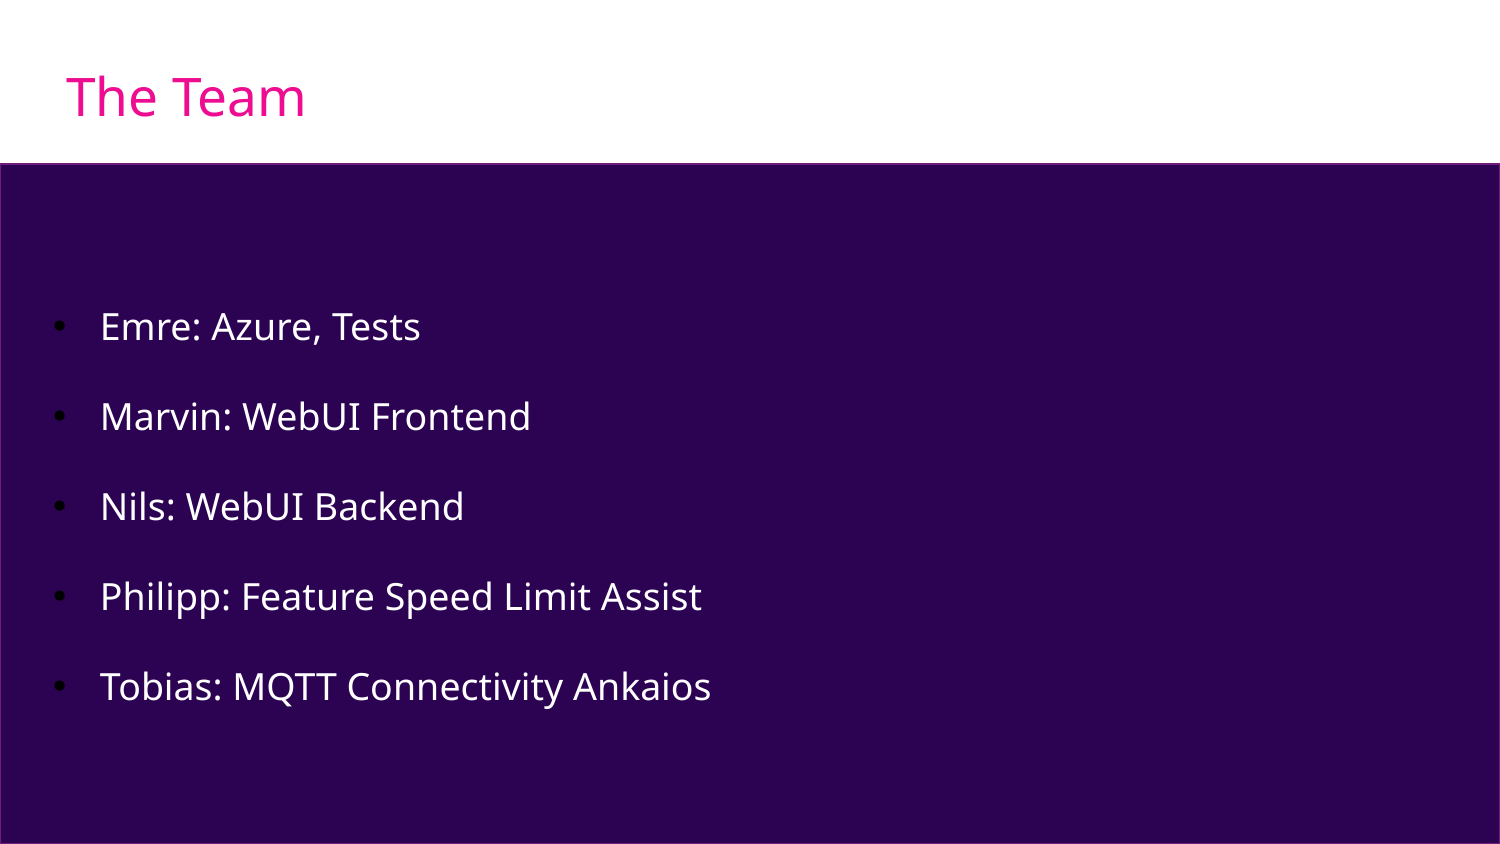

# The Team
Emre: Azure, Tests
Marvin: WebUI Frontend
Nils: WebUI Backend
Philipp: Feature Speed Limit Assist
Tobias: MQTT Connectivity Ankaios